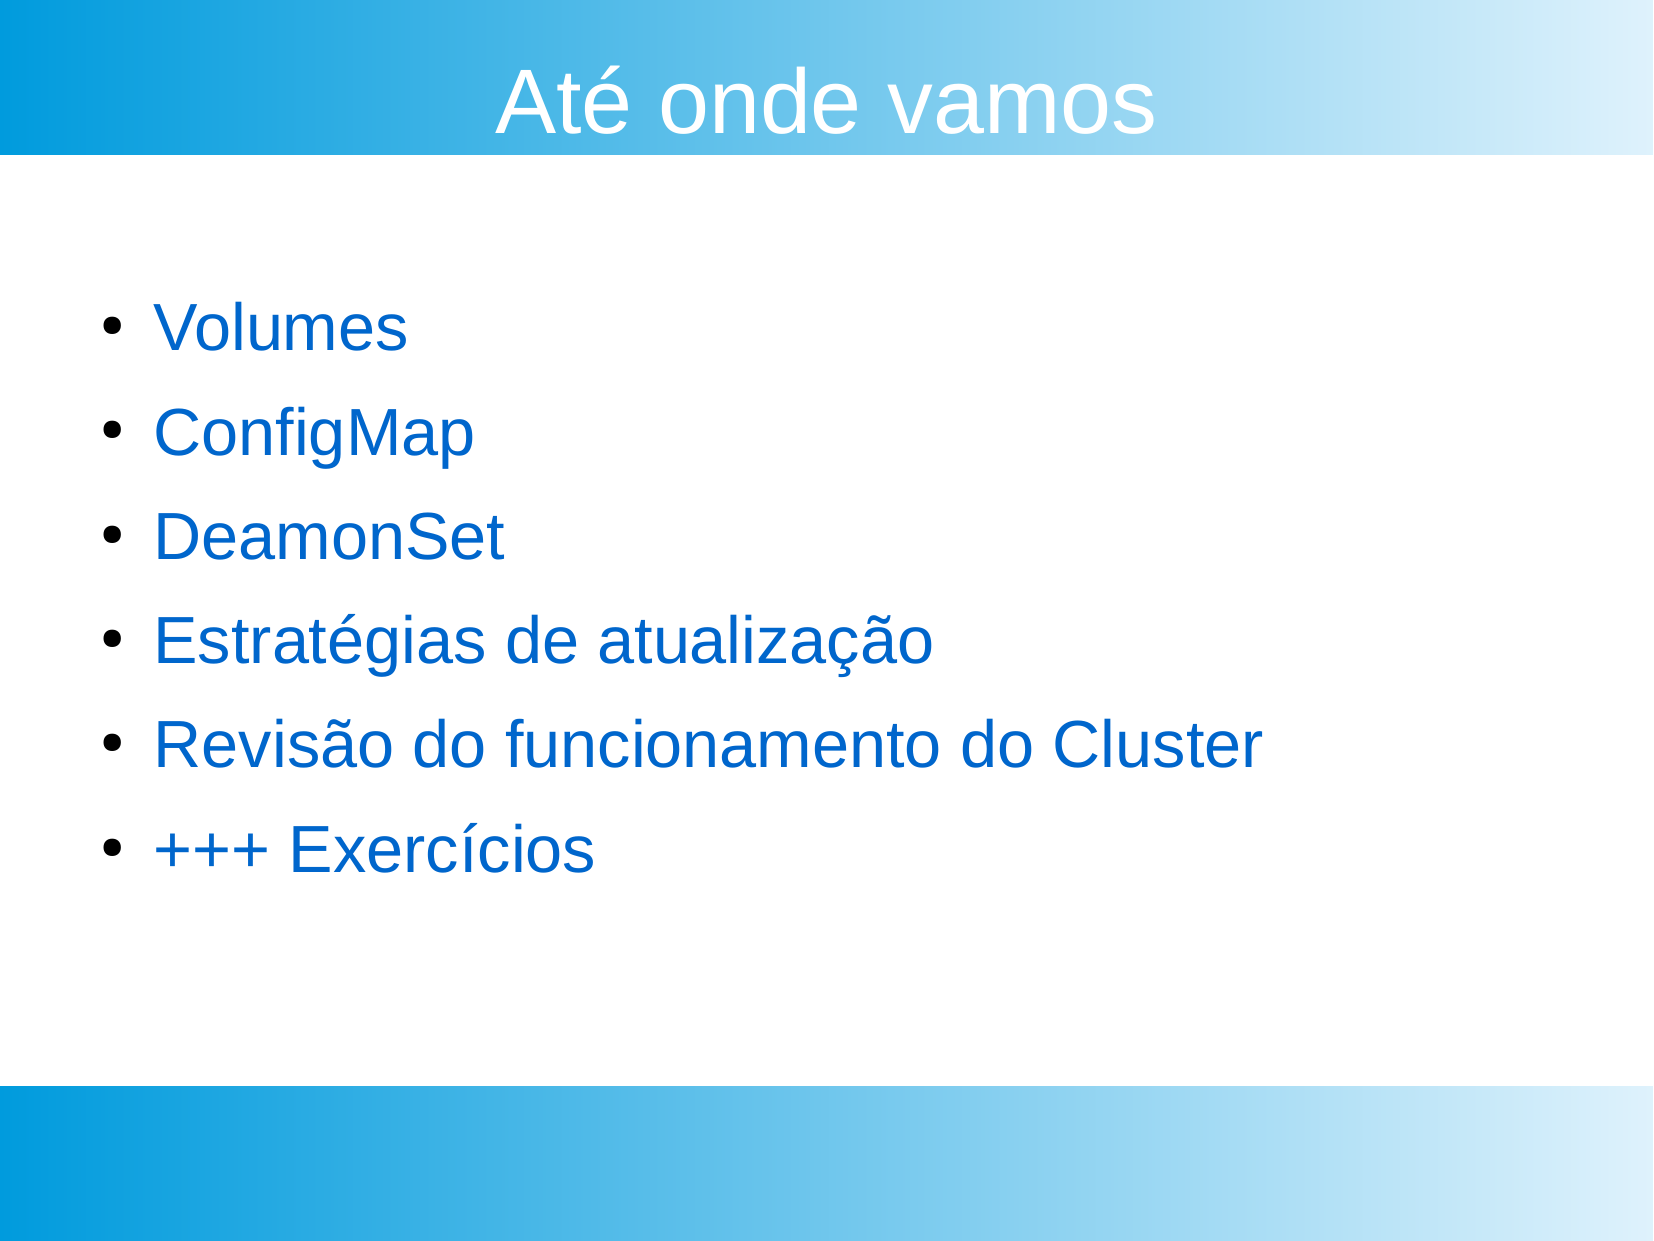

# Até onde vamos
Volumes
ConfigMap
DeamonSet
Estratégias de atualização
Revisão do funcionamento do Cluster
+++ Exercícios